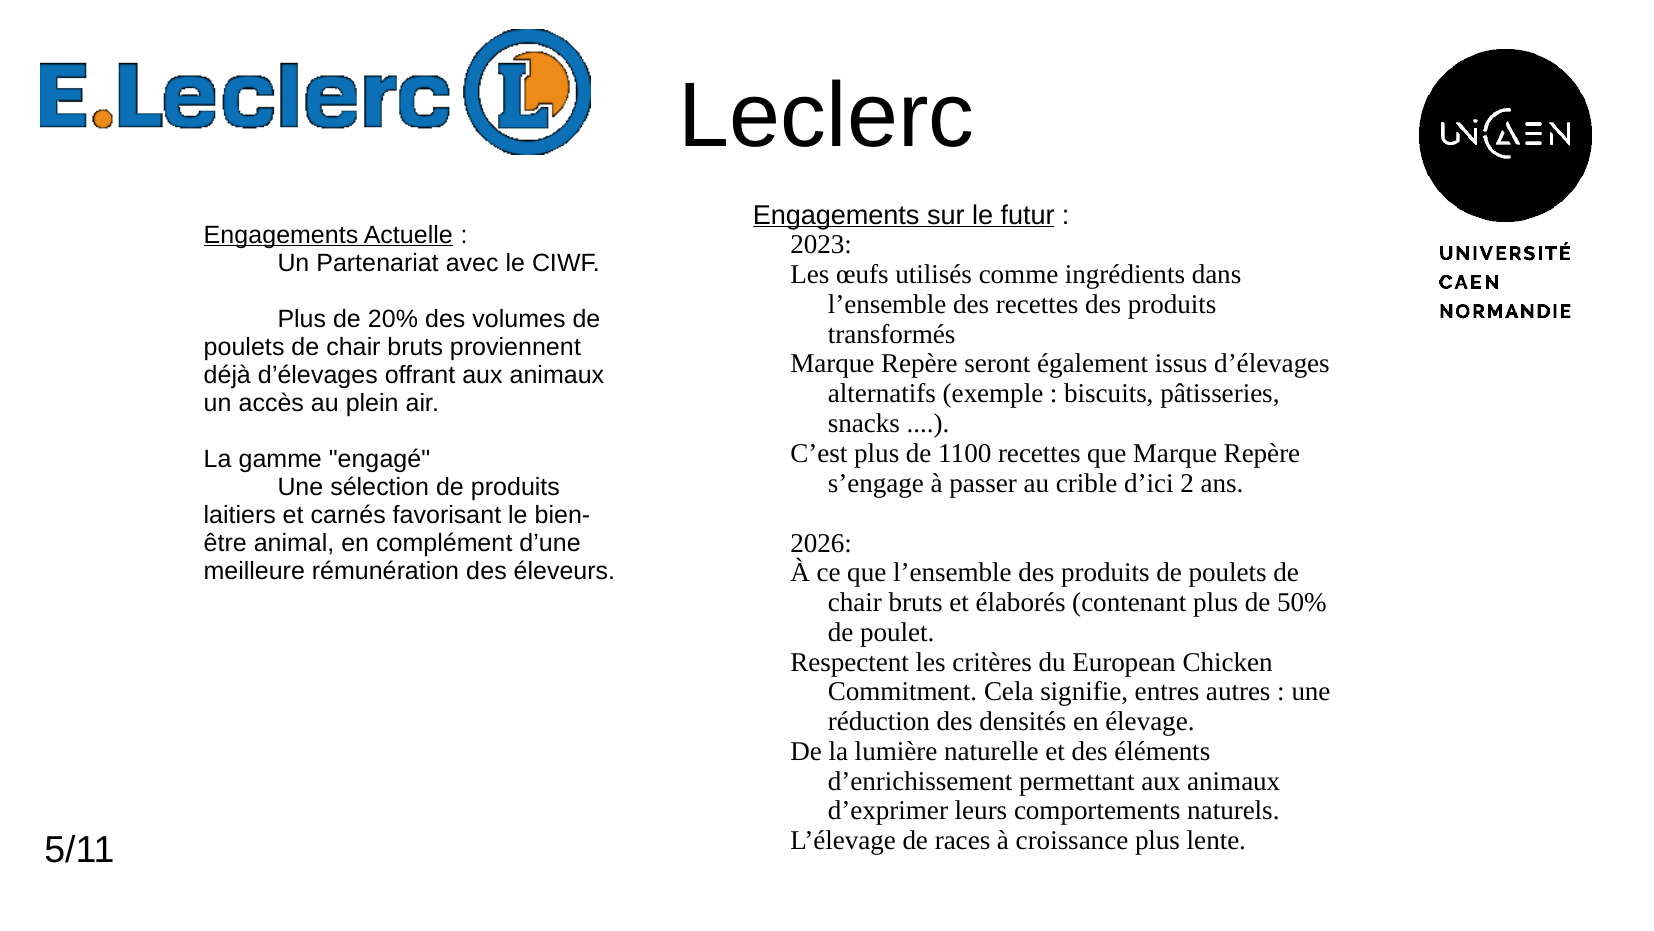

# Leclerc
Engagements sur le futur :
2023:
Les œufs utilisés comme ingrédients dans l’ensemble des recettes des produits transformés
Marque Repère seront également issus d’élevages alternatifs (exemple : biscuits, pâtisseries, snacks ....).
C’est plus de 1100 recettes que Marque Repère s’engage à passer au crible d’ici 2 ans.
2026:
À ce que l’ensemble des produits de poulets de chair bruts et élaborés (contenant plus de 50% de poulet.
Respectent les critères du European Chicken Commitment. Cela signifie, entres autres : une réduction des densités en élevage.
De la lumière naturelle et des éléments d’enrichissement permettant aux animaux d’exprimer leurs comportements naturels.
L’élevage de races à croissance plus lente.
Engagements Actuelle :
	Un Partenariat avec le CIWF.
	Plus de 20% des volumes de poulets de chair bruts proviennent déjà d’élevages offrant aux animaux un accès au plein air.
La gamme "engagé"
	Une sélection de produits laitiers et carnés favorisant le bien-être animal, en complément d’une meilleure rémunération des éleveurs.